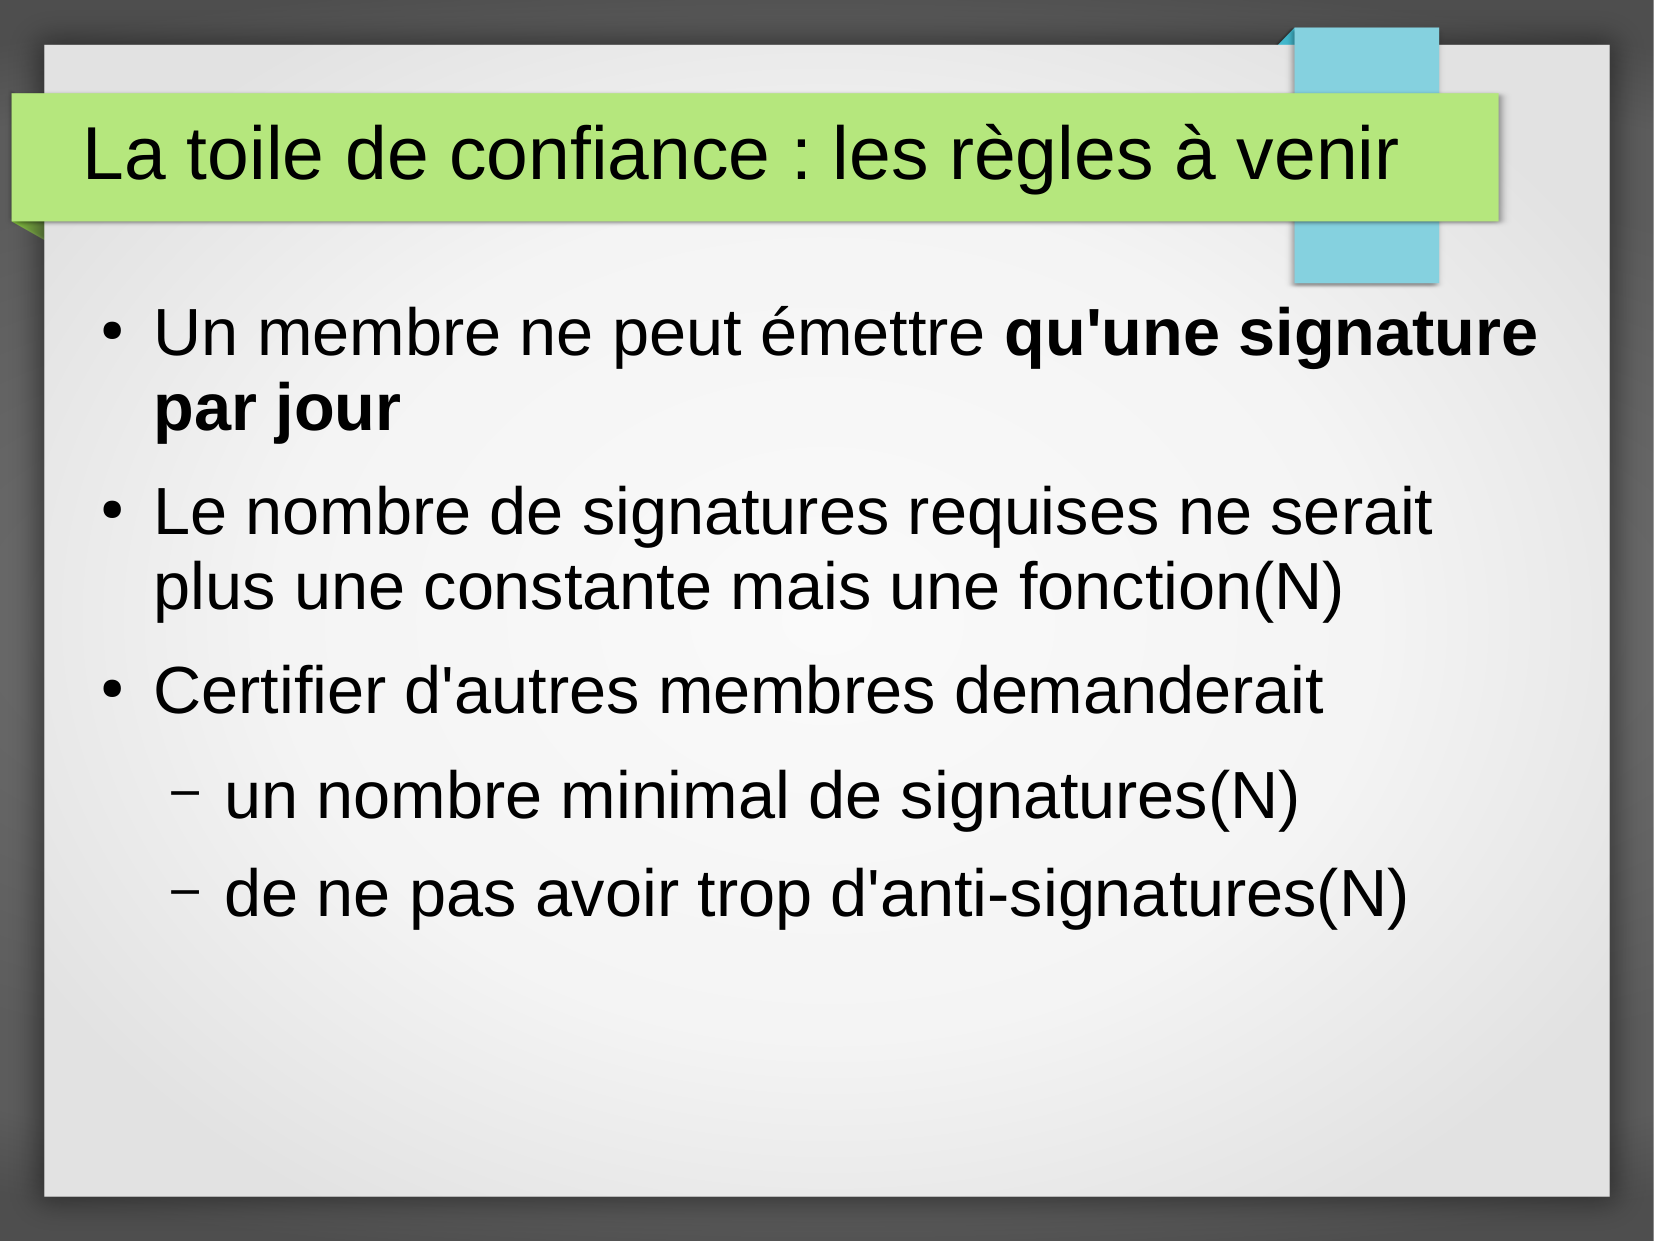

# La toile de confiance : les règles à venir
Un membre ne peut émettre qu'une signature par jour
Le nombre de signatures requises ne serait plus une constante mais une fonction(N)
Certifier d'autres membres demanderait
un nombre minimal de signatures(N)
de ne pas avoir trop d'anti-signatures(N)